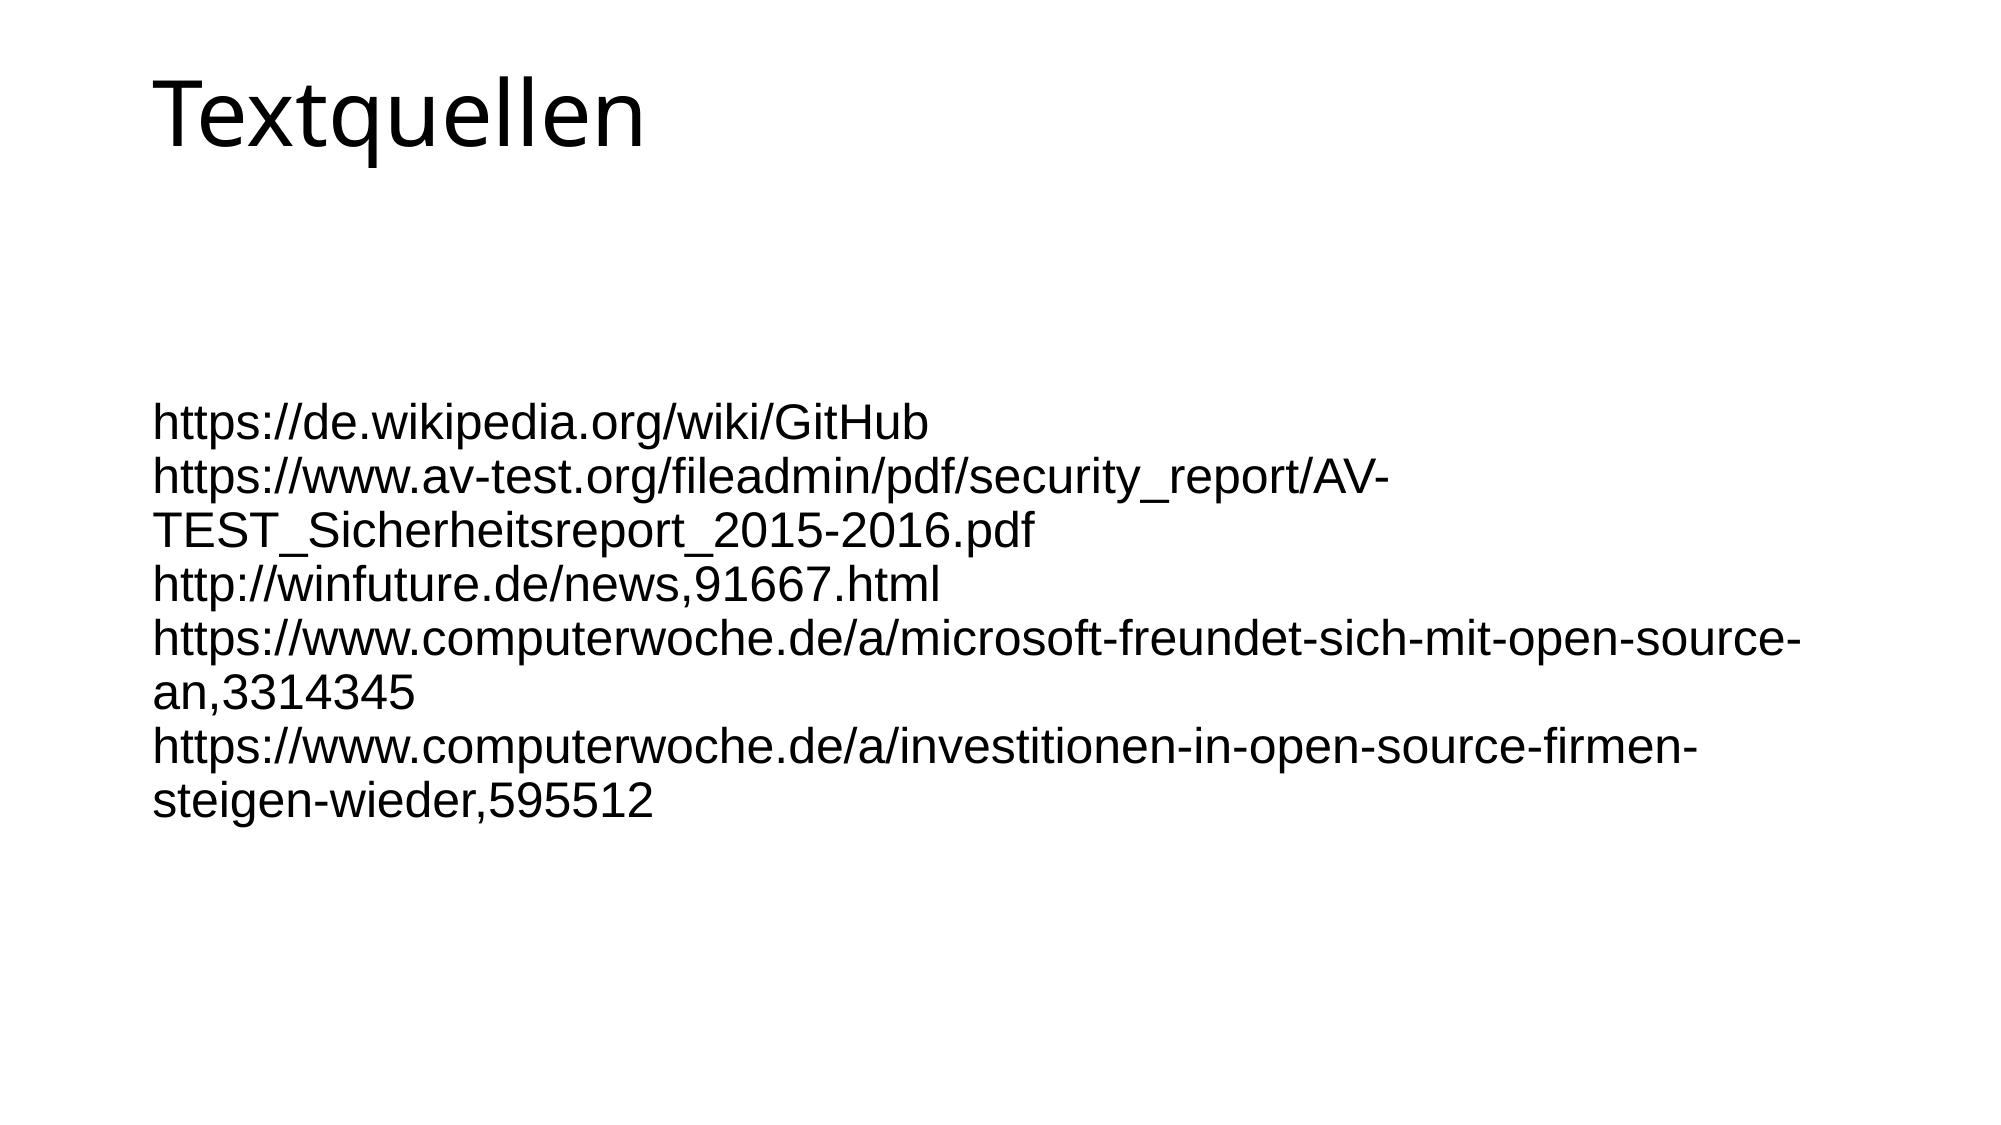

# Textquellen
https://de.wikipedia.org/wiki/GitHub
https://www.av-test.org/fileadmin/pdf/security_report/AV-TEST_Sicherheitsreport_2015-2016.pdf
http://winfuture.de/news,91667.html
https://www.computerwoche.de/a/microsoft-freundet-sich-mit-open-source-an,3314345
https://www.computerwoche.de/a/investitionen-in-open-source-firmen-steigen-wieder,595512